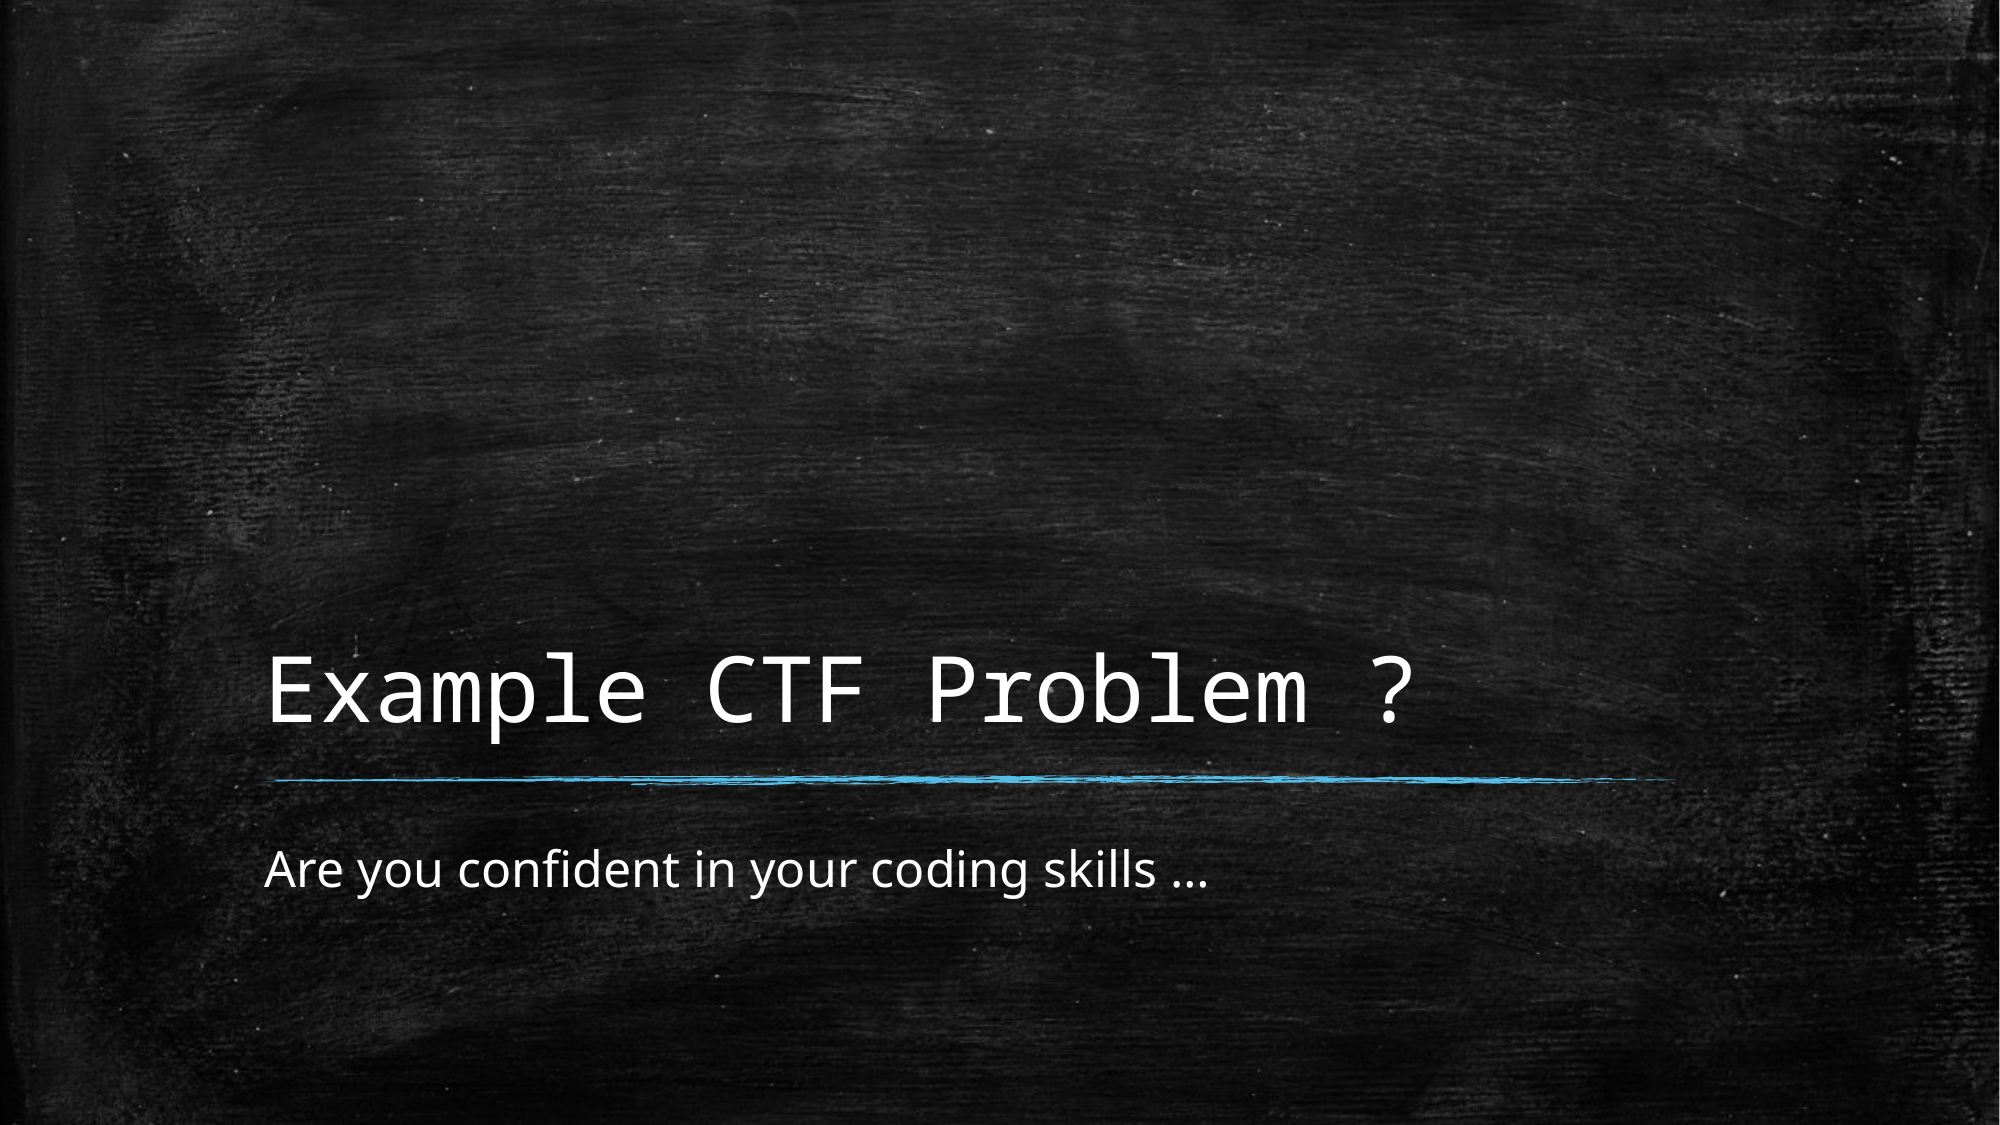

# Example CTF Problem ?
Are you confident in your coding skills …